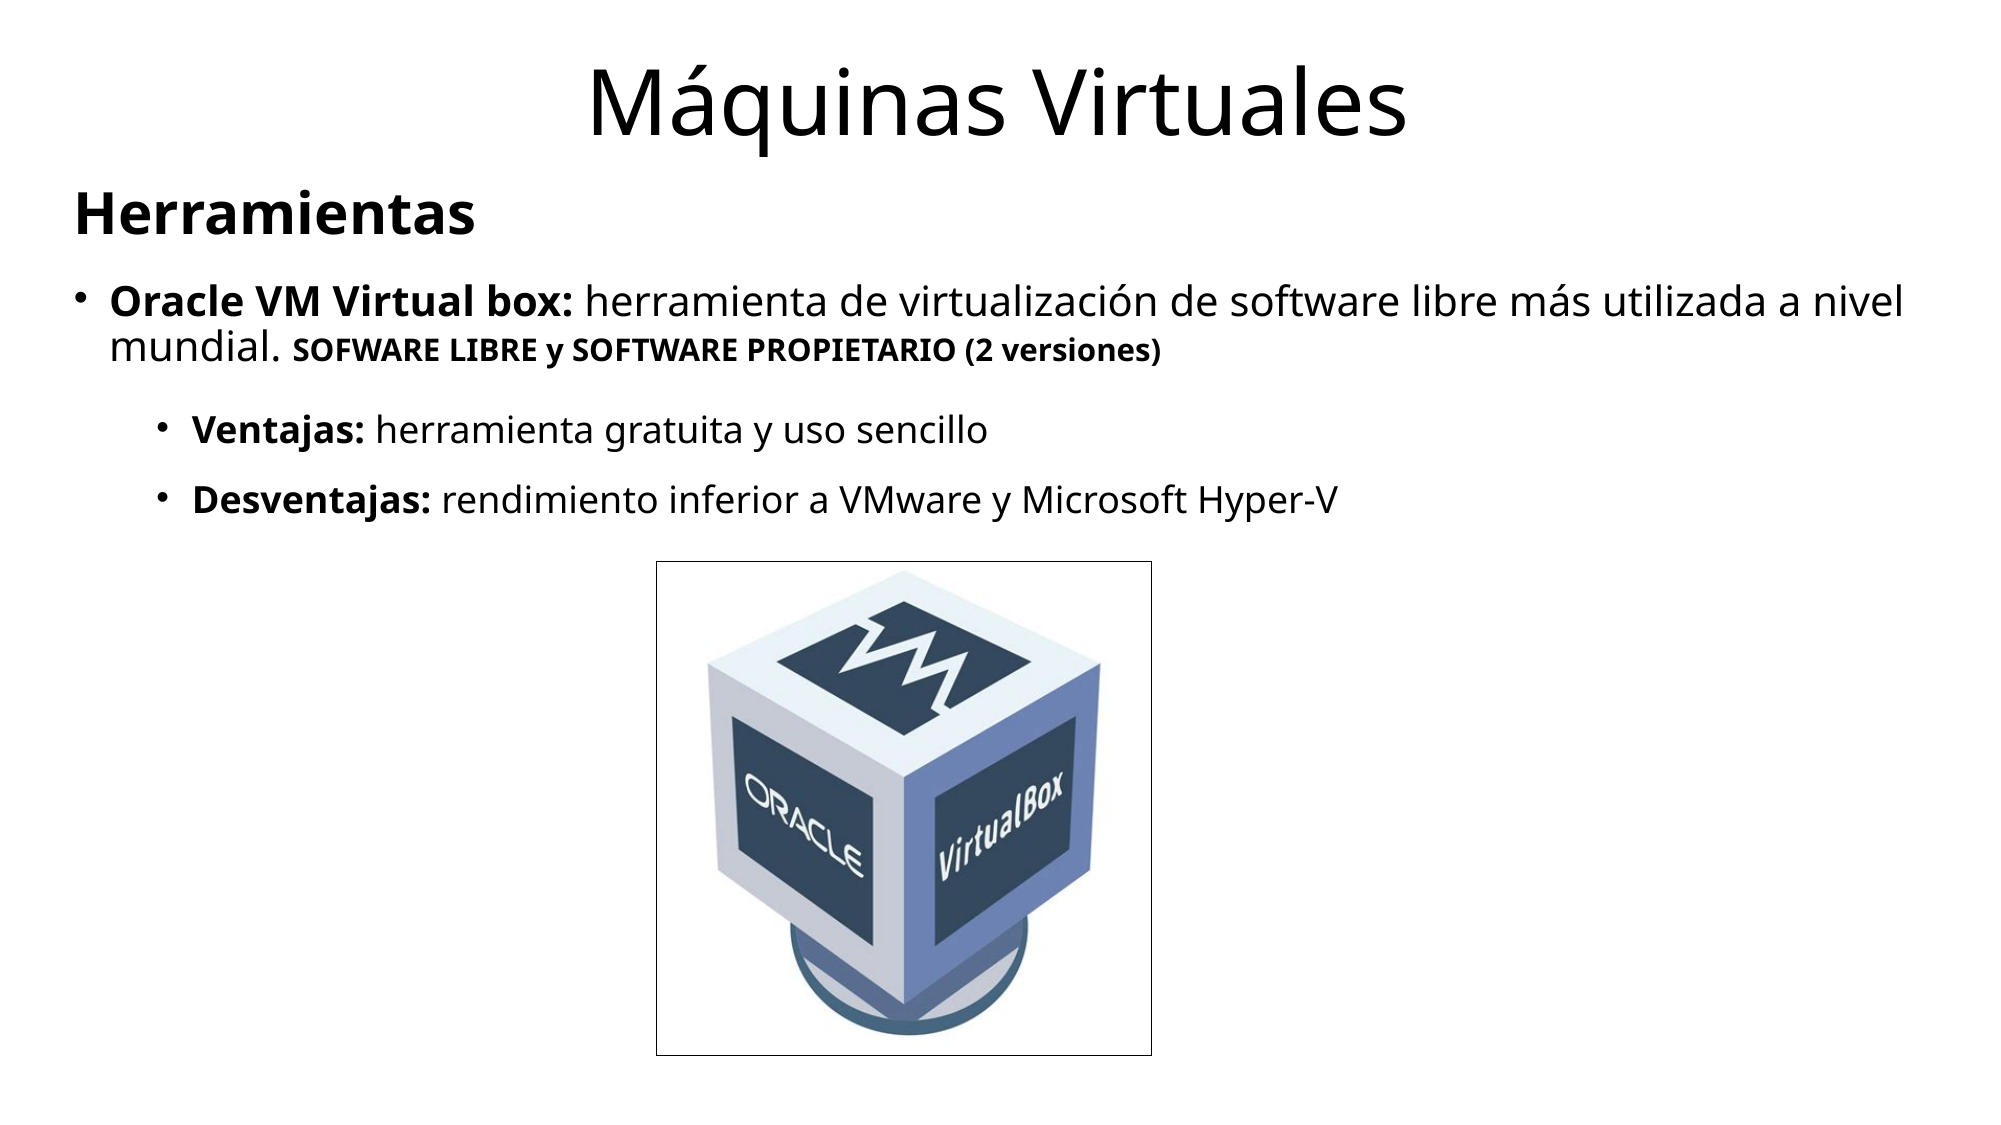

Máquinas Virtuales
# Herramientas
Oracle VM Virtual box: herramienta de virtualización de software libre más utilizada a nivel mundial. SOFWARE LIBRE y SOFTWARE PROPIETARIO (2 versiones)
Ventajas: herramienta gratuita y uso sencillo
Desventajas: rendimiento inferior a VMware y Microsoft Hyper-V